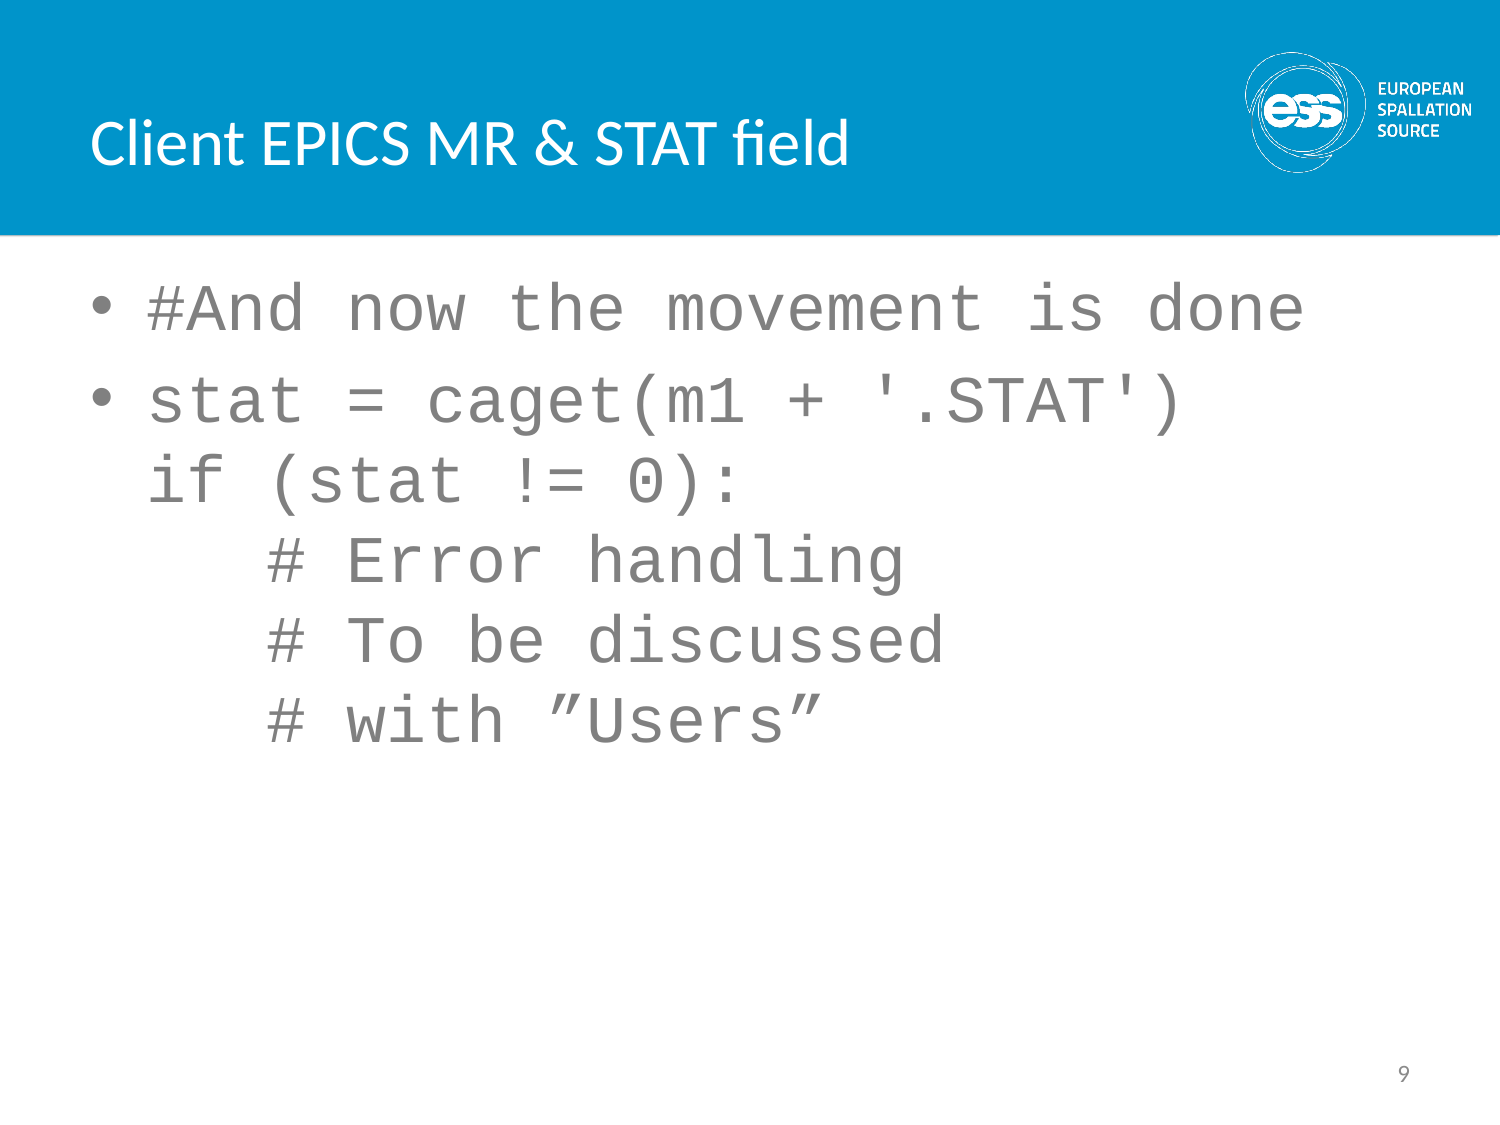

# Client EPICS MR & STAT field
#And now the movement is done
stat = caget(m1 + '.STAT')
if (stat != 0):
 # Error handling
 # To be discussed
 # with ”Users”